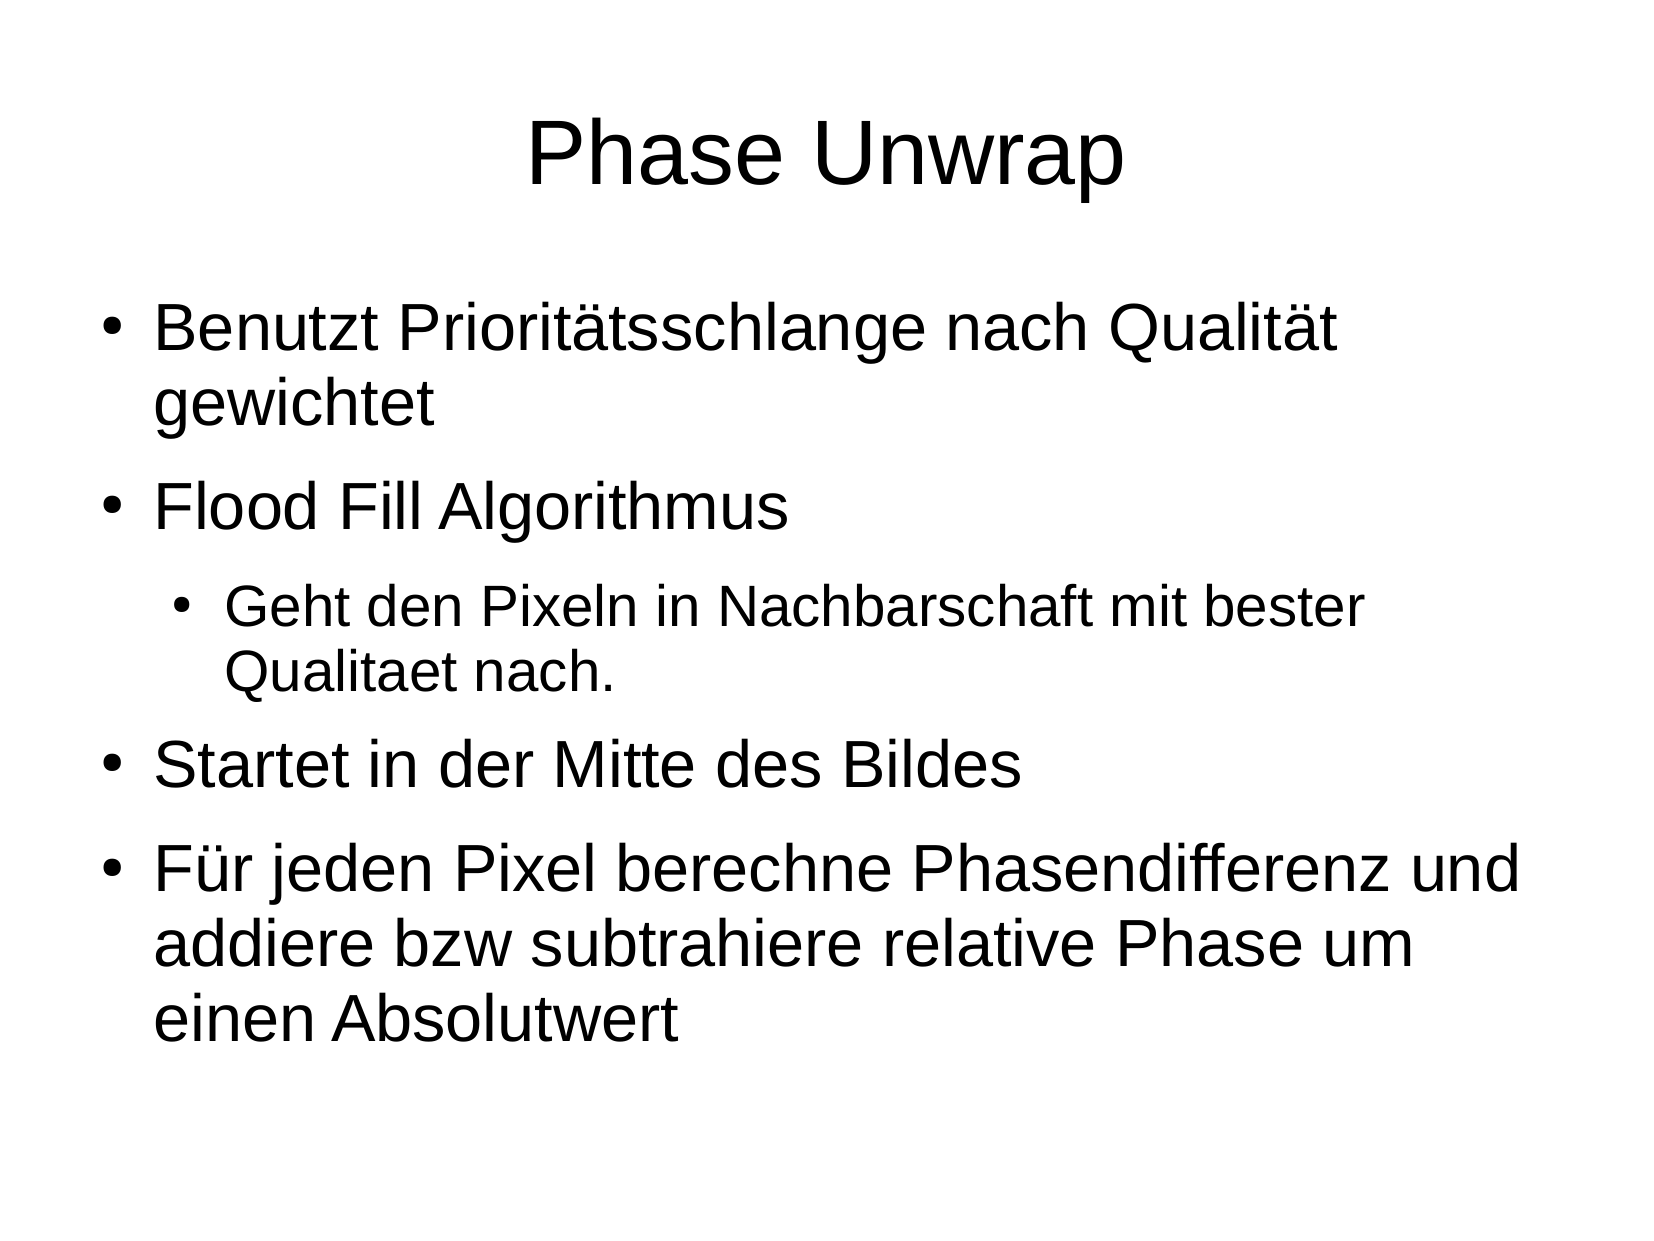

# Phase Unwrap
Benutzt Prioritätsschlange nach Qualität gewichtet
Flood Fill Algorithmus
Geht den Pixeln in Nachbarschaft mit bester Qualitaet nach.
Startet in der Mitte des Bildes
Für jeden Pixel berechne Phasendifferenz und addiere bzw subtrahiere relative Phase um einen Absolutwert